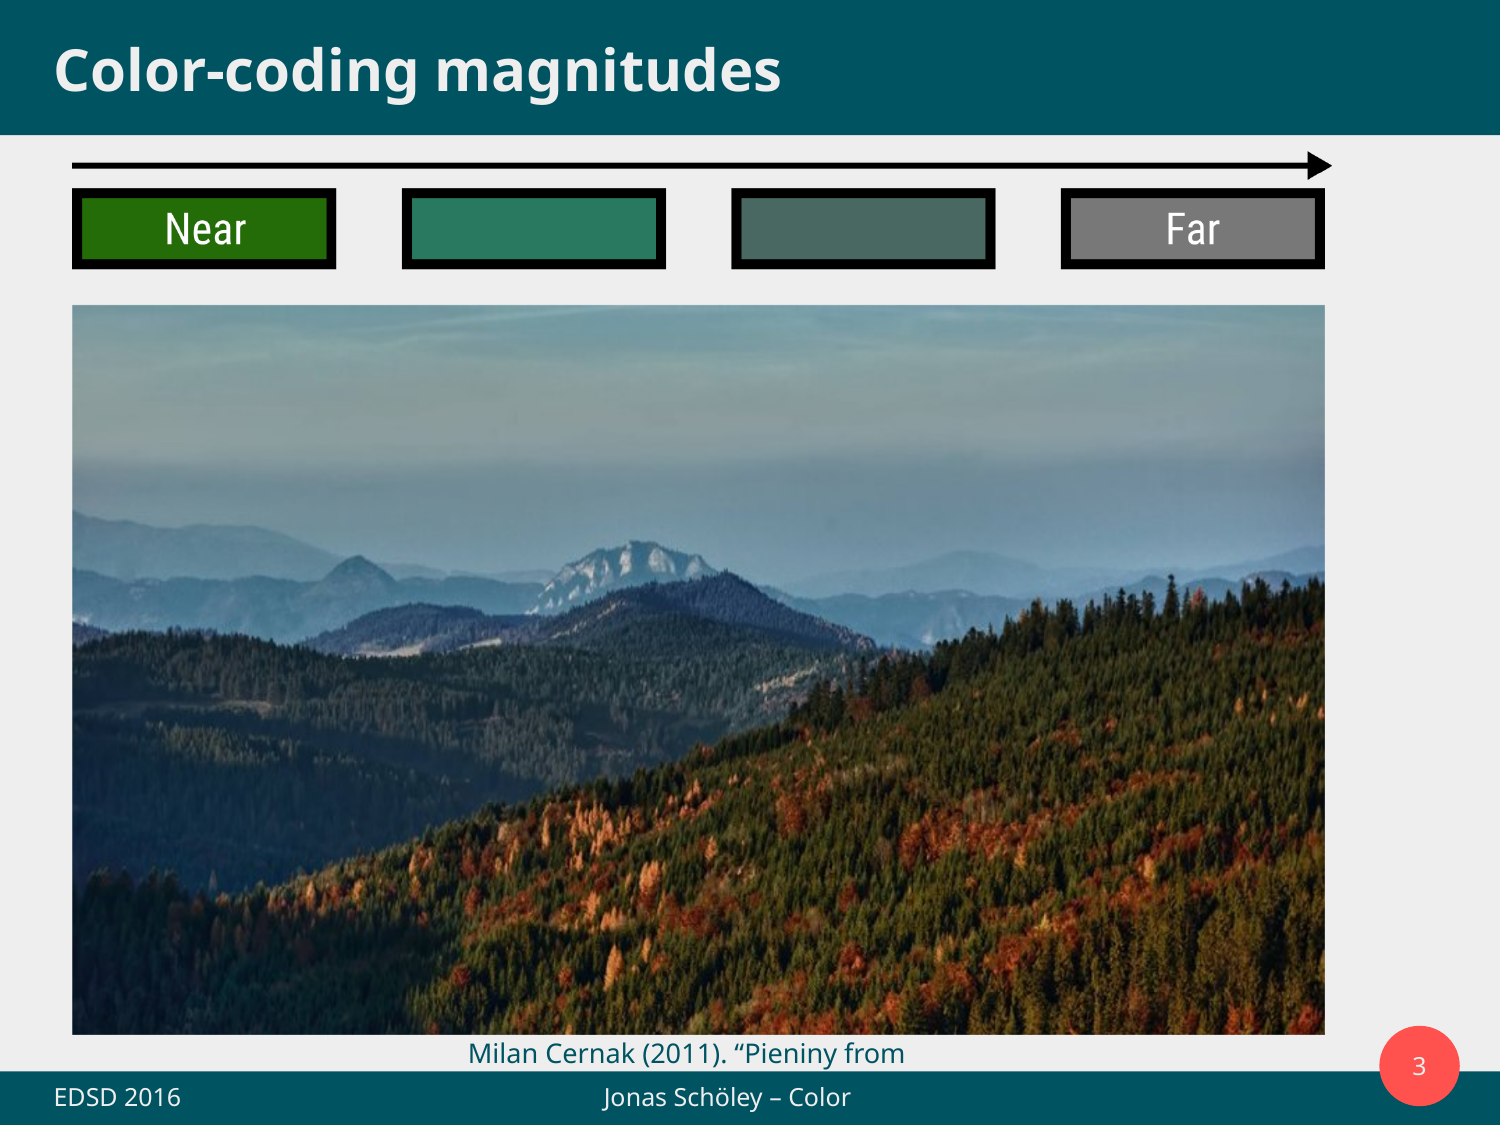

# Color-coding magnitudes
3
Milan Cernak (2011). “Pieniny from Magura”.
EDSD 2016
Jonas Schöley – Color